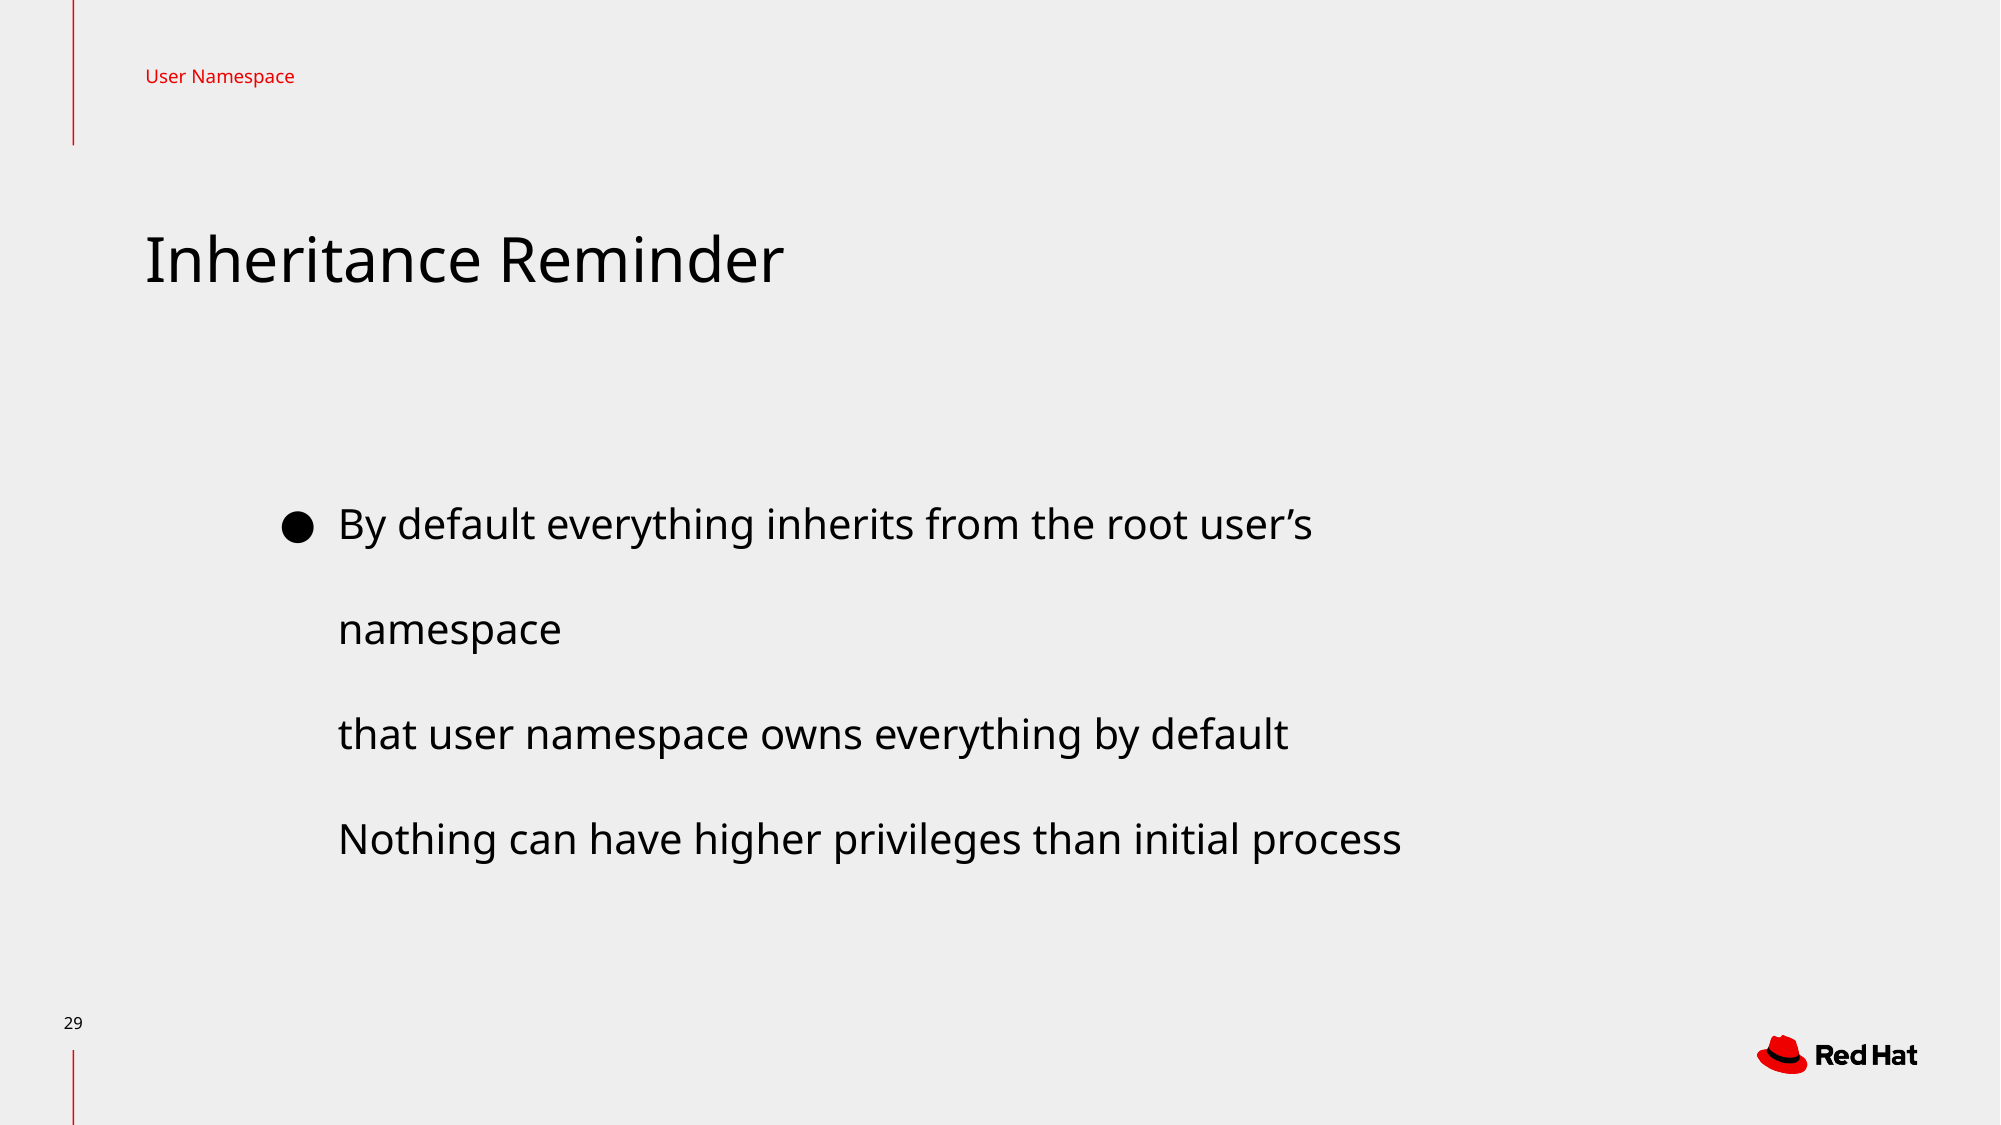

# User Namespace
Inheritance Reminder
By default everything inherits from the root user’s namespace
that user namespace owns everything by default
Nothing can have higher privileges than initial process